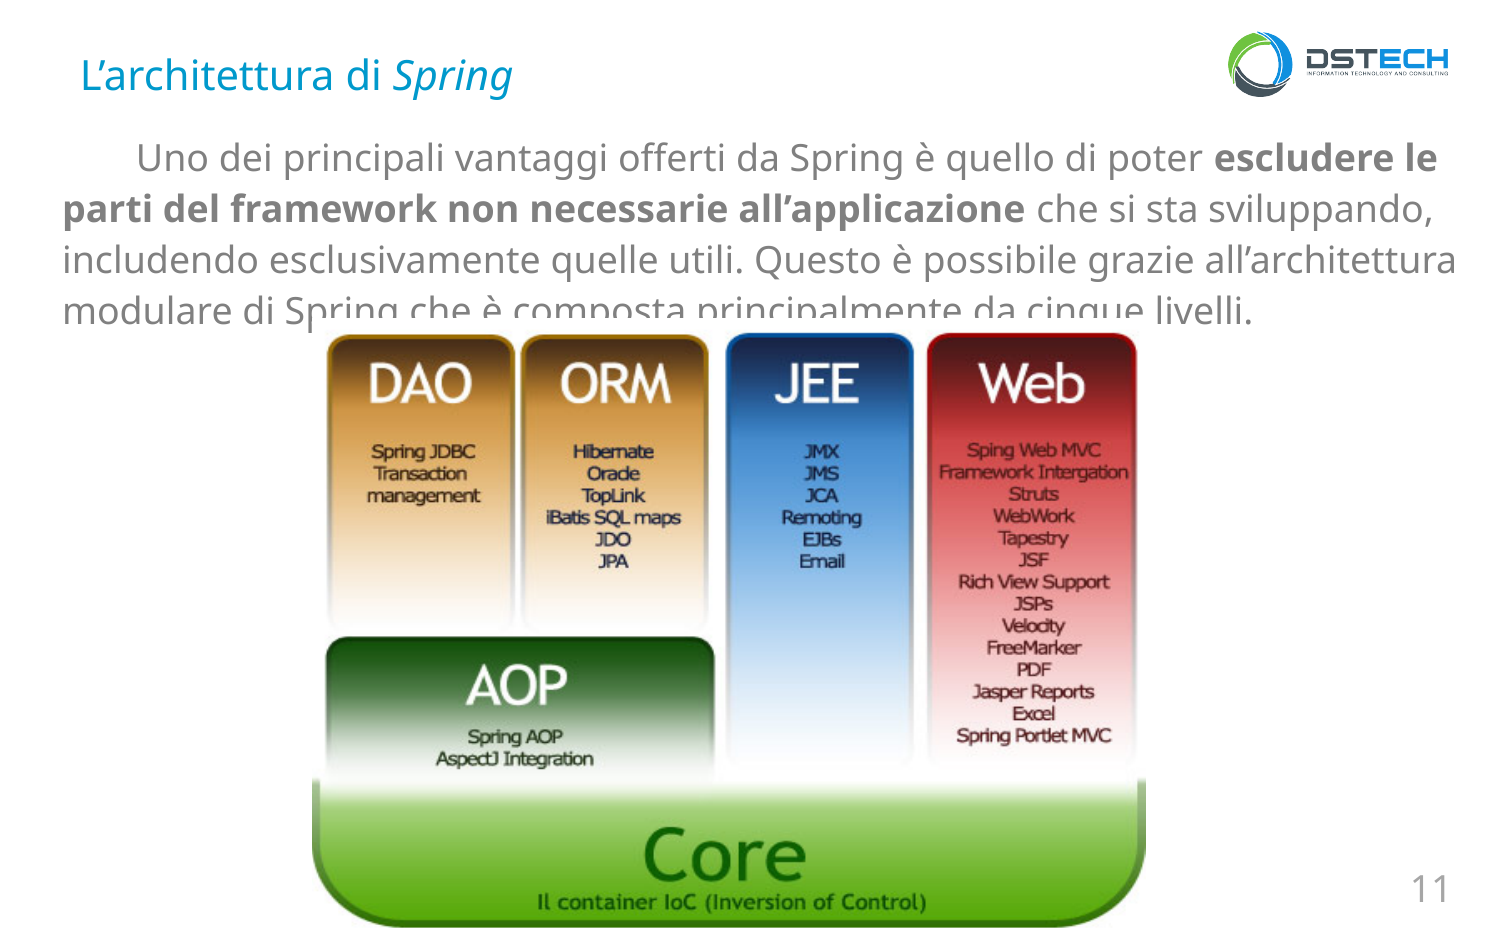

L’architettura di Spring
	Uno dei principali vantaggi offerti da Spring è quello di poter escludere le parti del framework non necessarie all’applicazione che si sta sviluppando, includendo esclusivamente quelle utili. Questo è possibile grazie all’architettura modulare di Spring che è composta principalmente da cinque livelli.
11